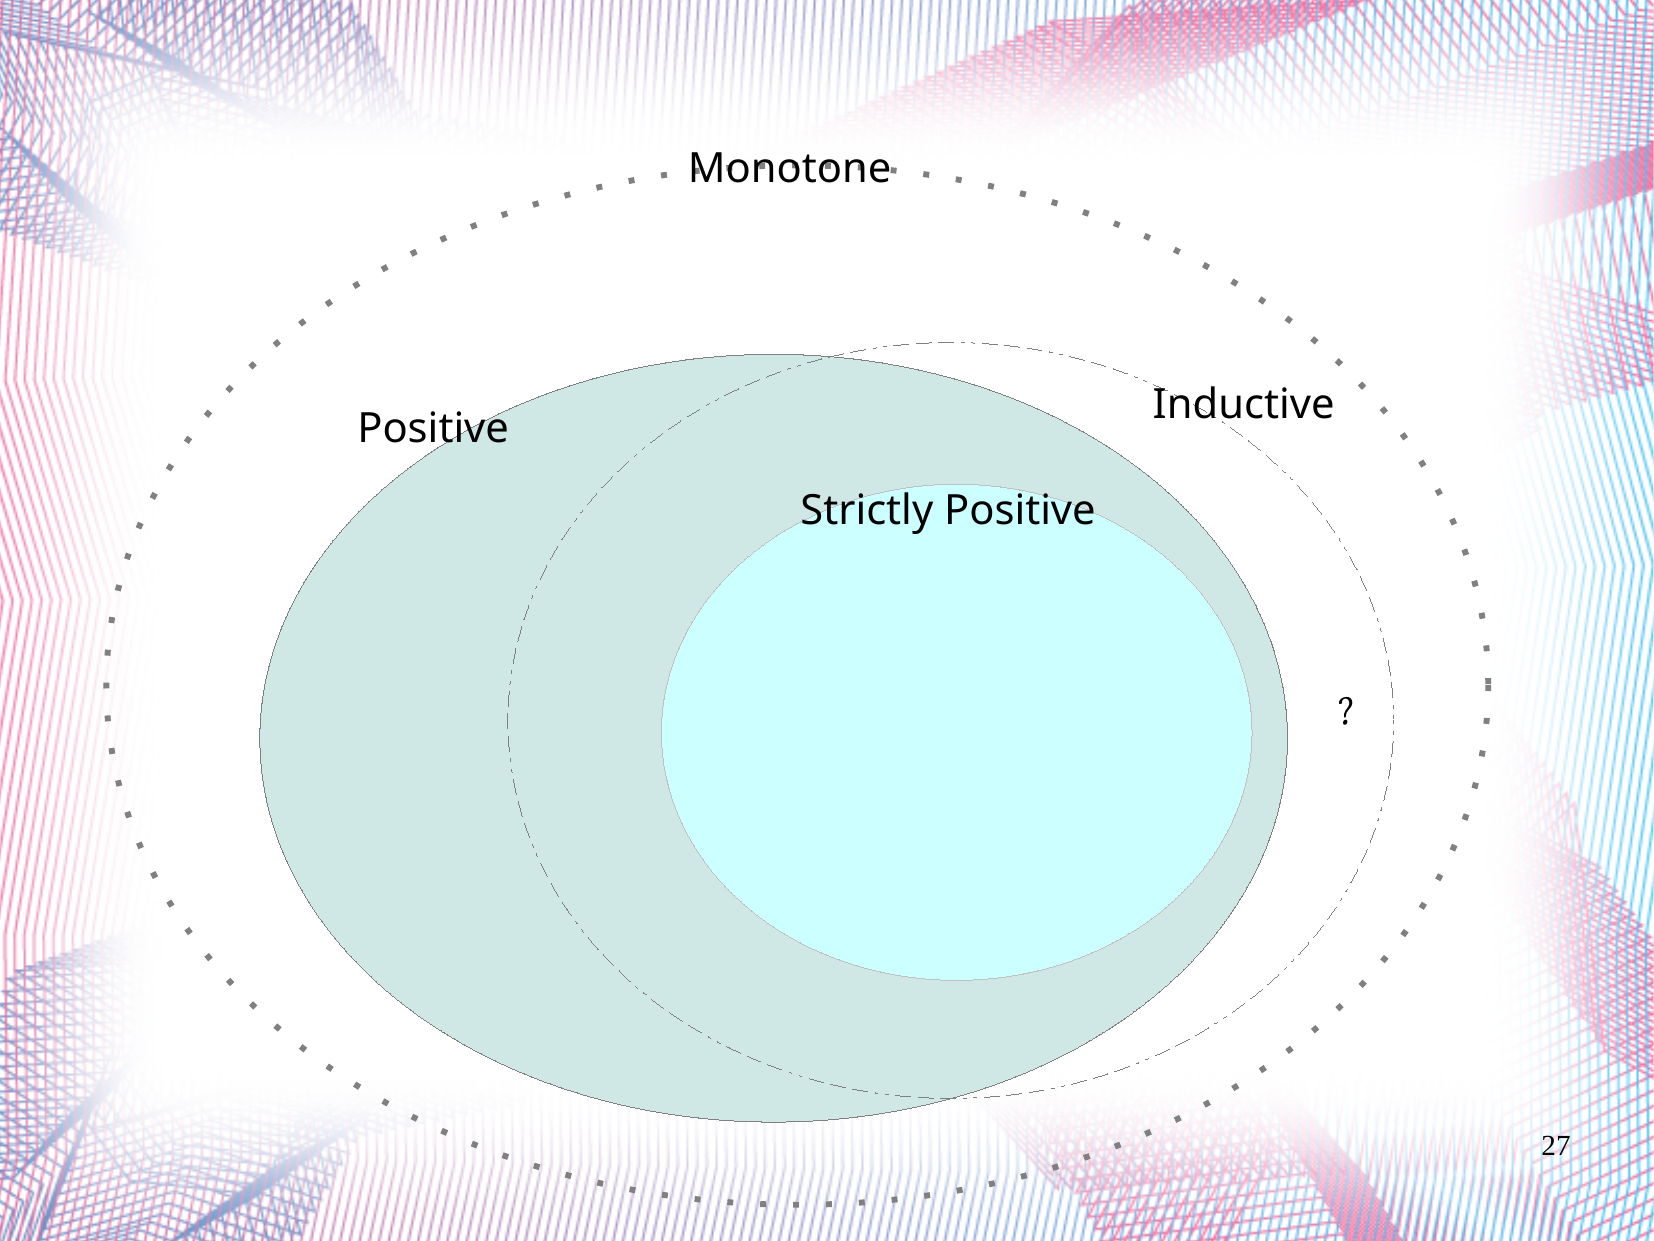

Monotone
Inductive
Positive
Strictly Positive
?
27